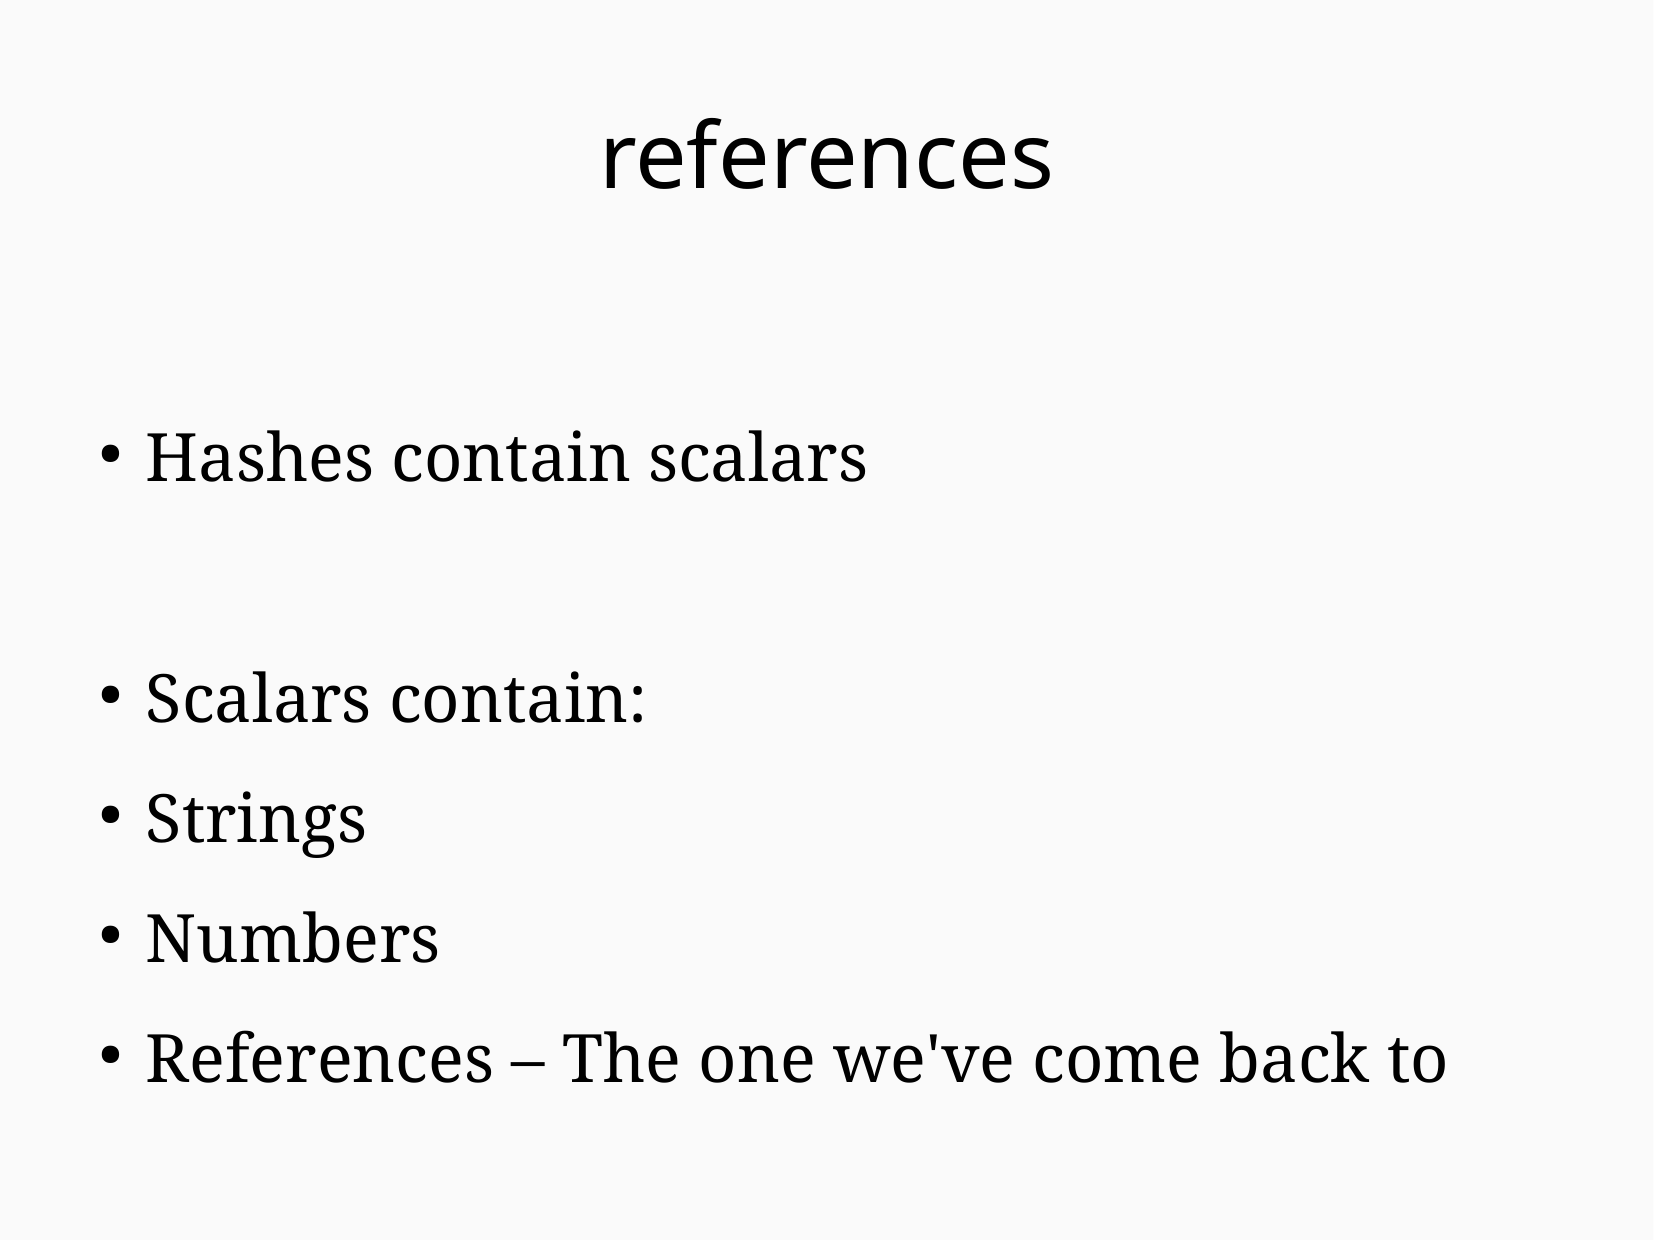

# references
Hashes contain scalars
Scalars contain:
Strings
Numbers
References – The one we've come back to